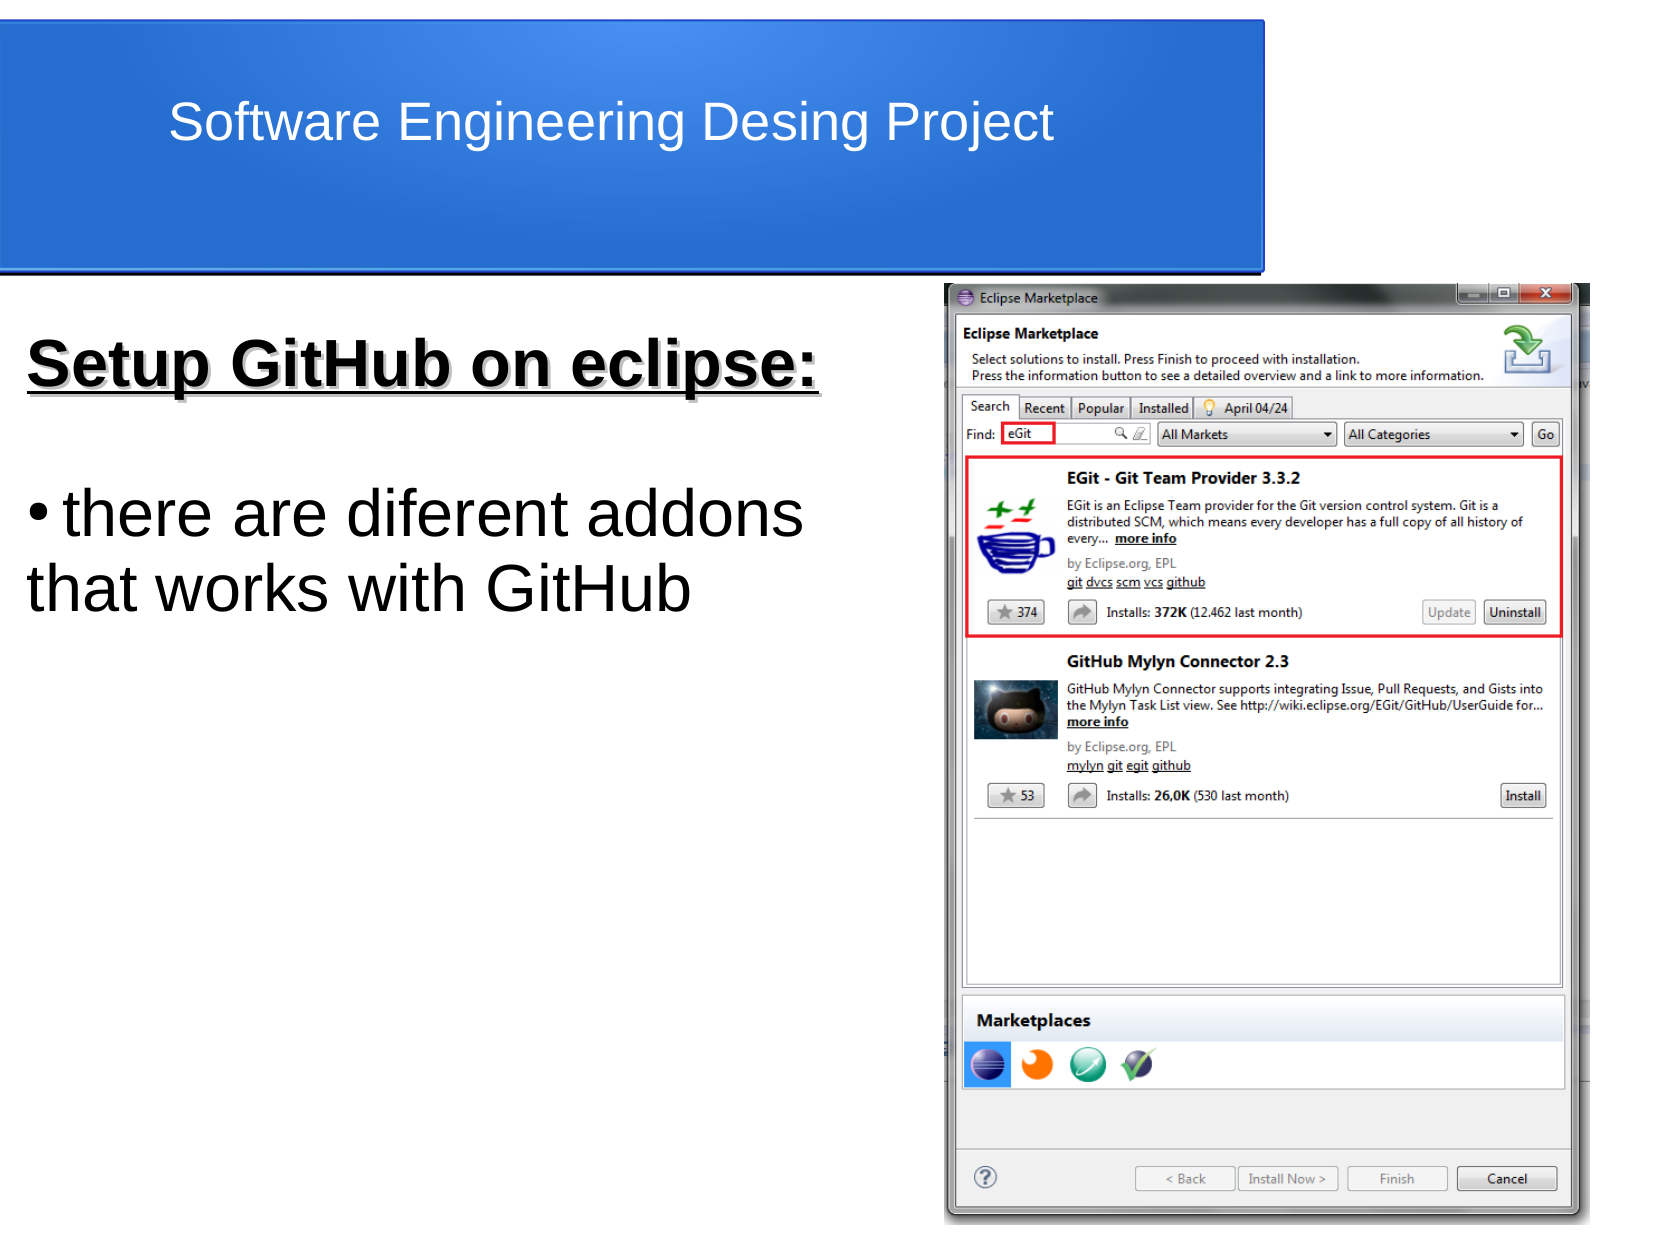

Software Engineering Desing Project
Setup GitHub on eclipse:
there are diferent addons
that works with GitHub